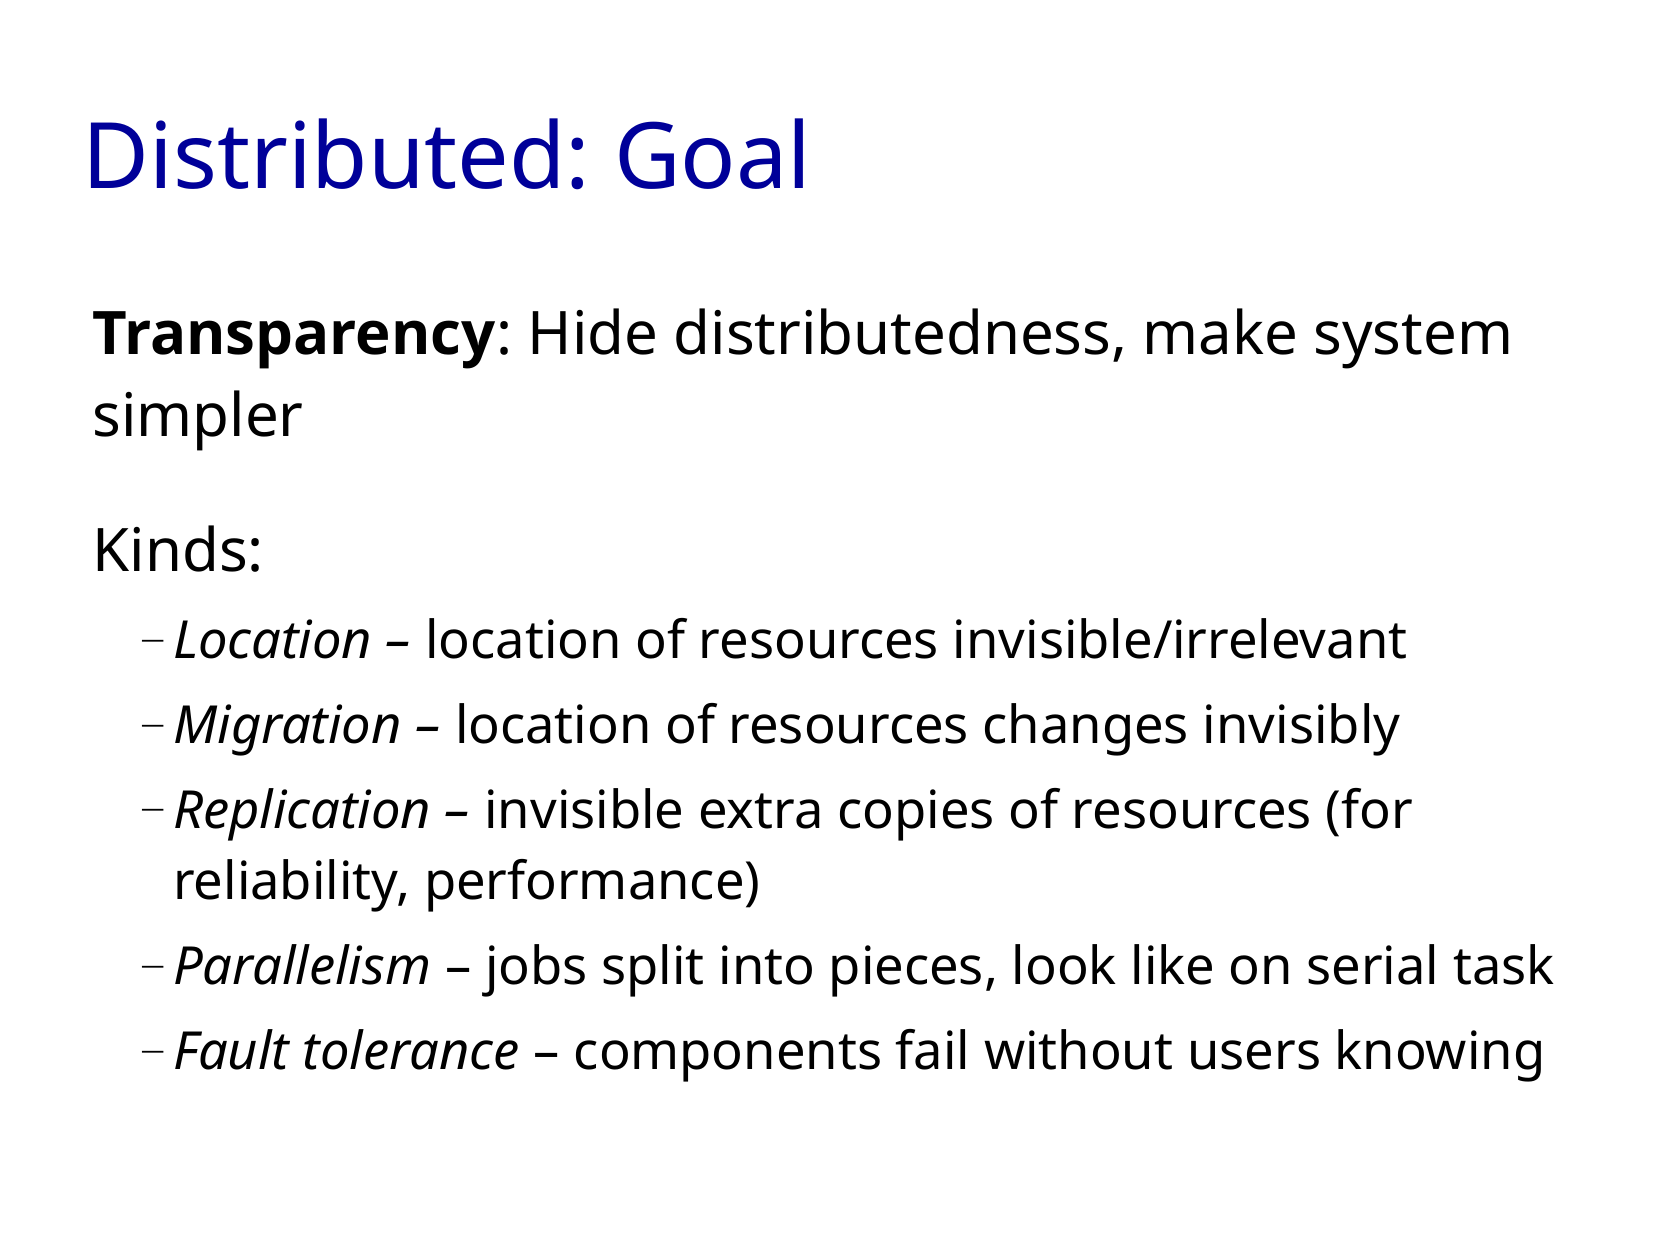

Distributed: Goal
# Transparency: Hide distributedness, make system simpler
Kinds:
Location – location of resources invisible/irrelevant
Migration – location of resources changes invisibly
Replication – invisible extra copies of resources (for reliability, performance)
Parallelism – jobs split into pieces, look like on serial task
Fault tolerance – components fail without users knowing